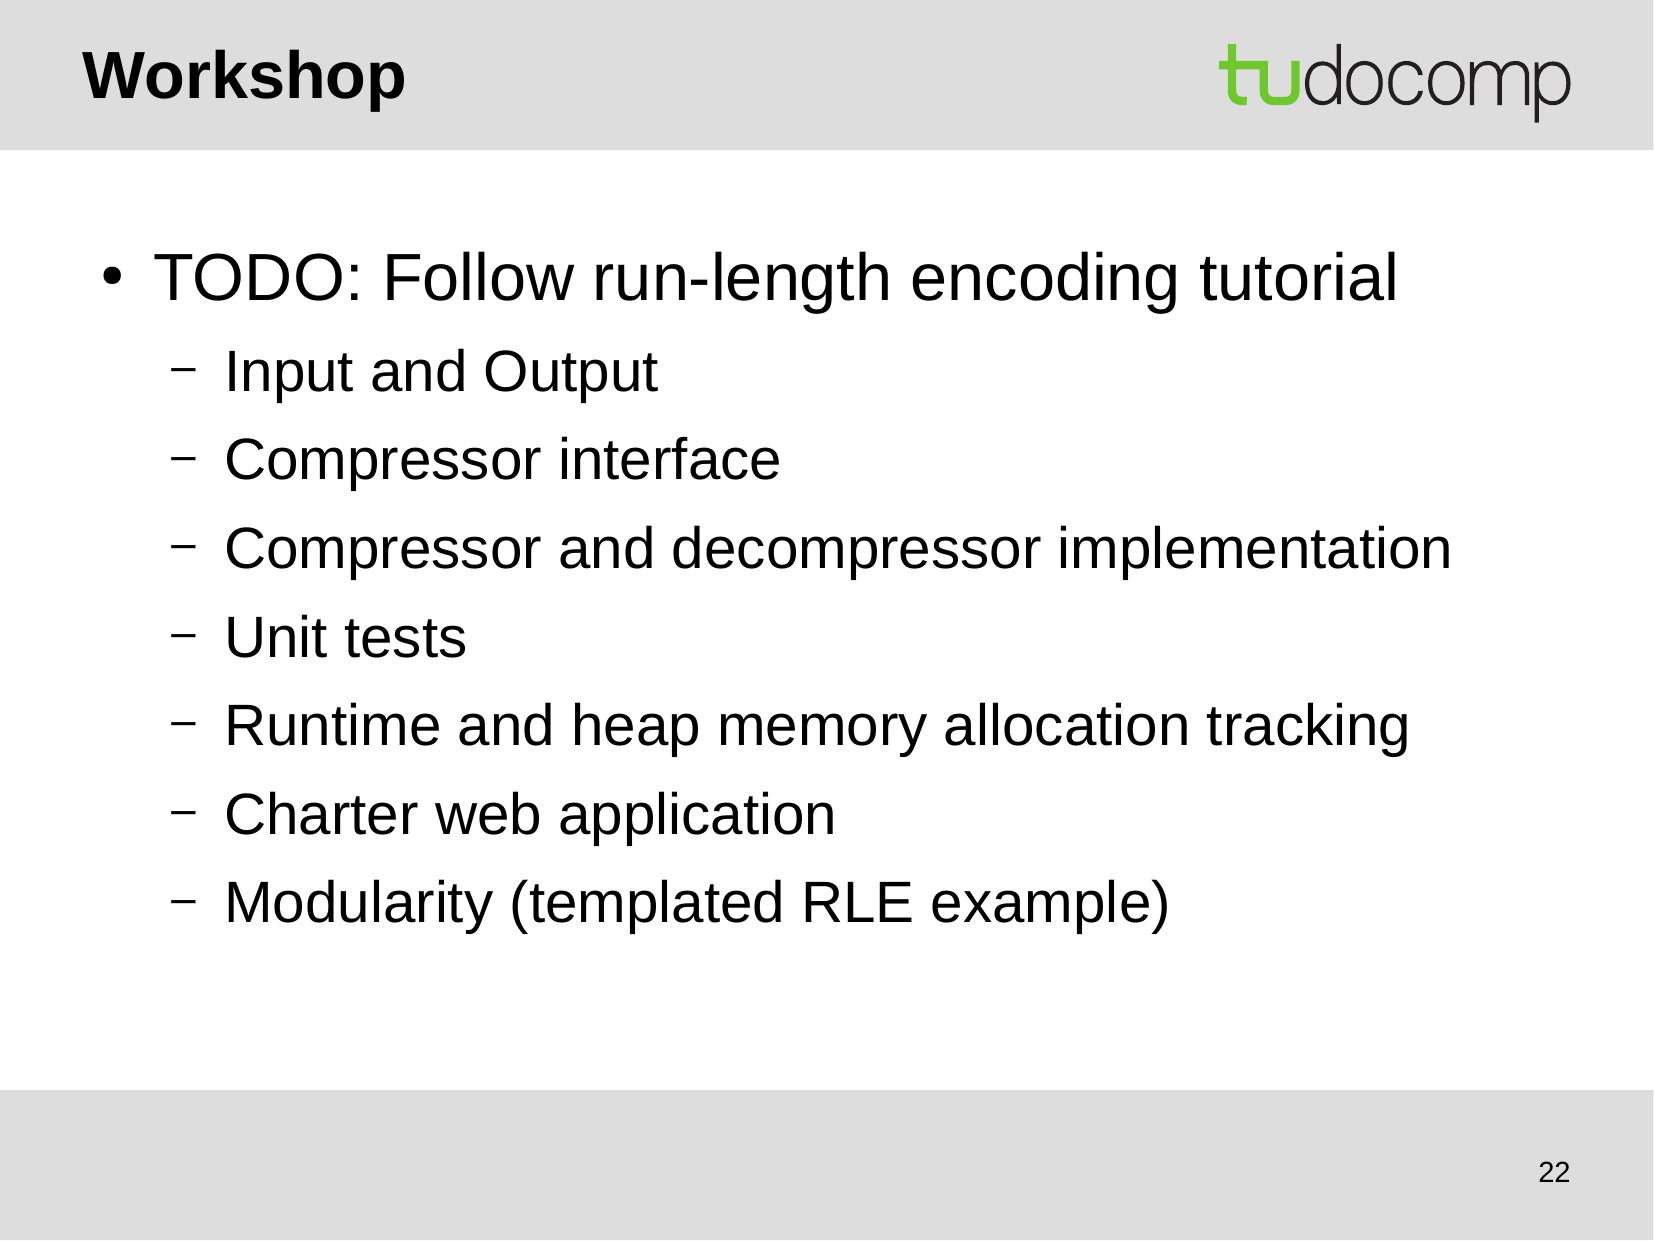

# Workshop
TODO: Follow run-length encoding tutorial
Input and Output
Compressor interface
Compressor and decompressor implementation
Unit tests
Runtime and heap memory allocation tracking
Charter web application
Modularity (templated RLE example)
22